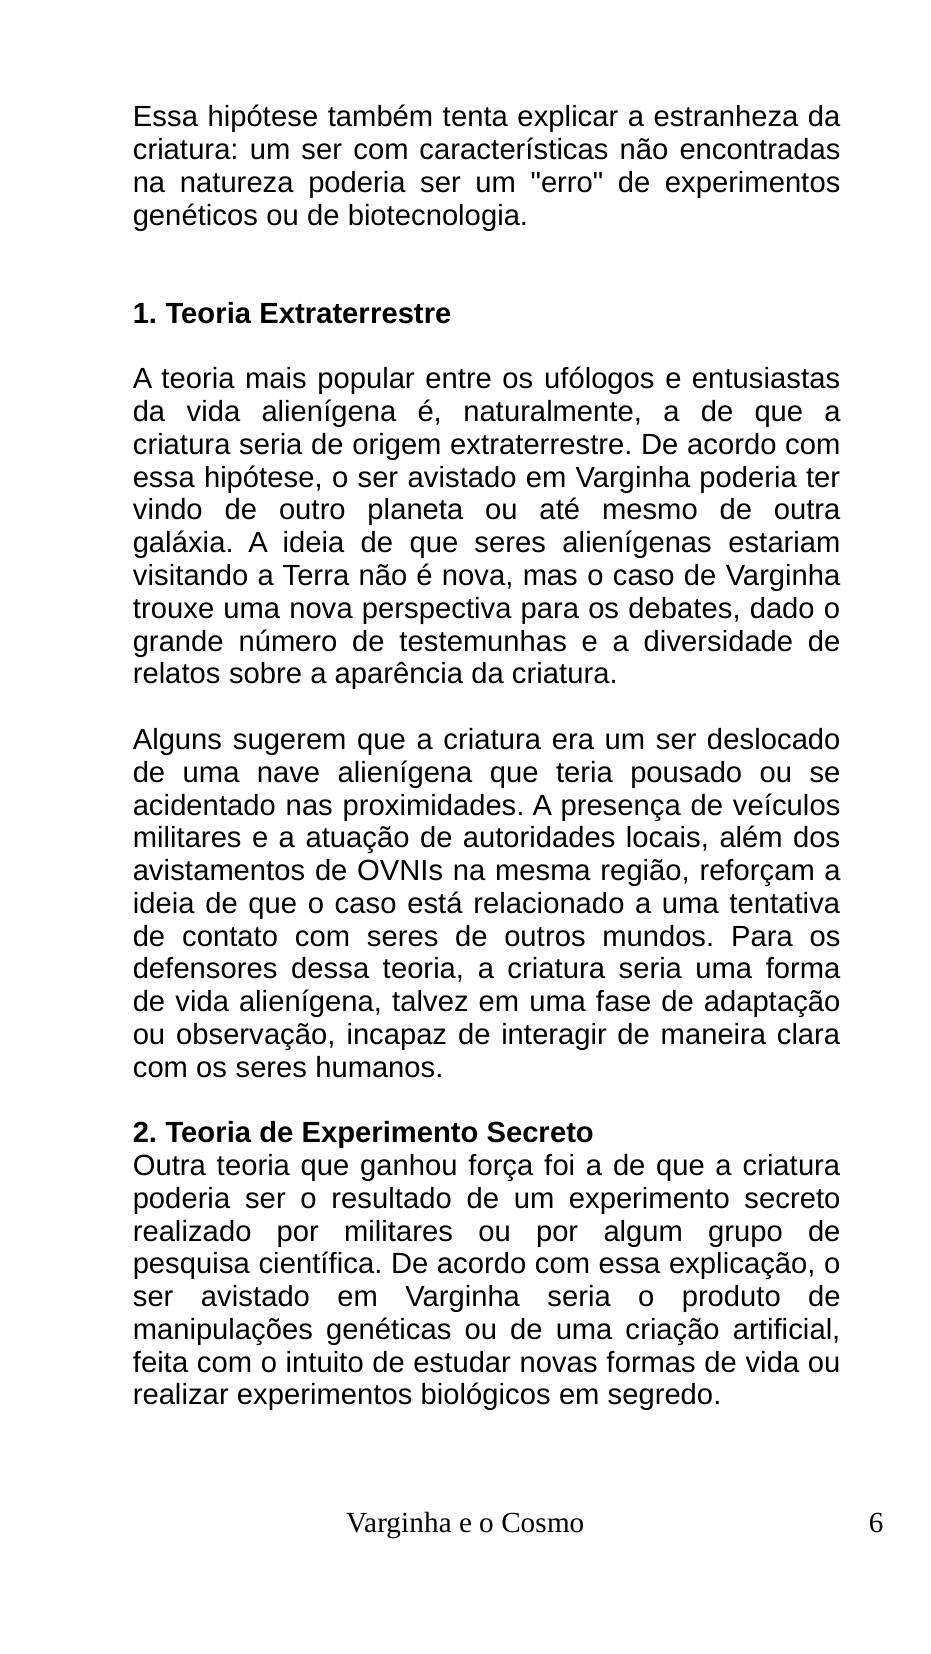

Essa hipótese também tenta explicar a estranheza da criatura: um ser com características não encontradas na natureza poderia ser um "erro" de experimentos genéticos ou de biotecnologia.
1. Teoria Extraterrestre
A teoria mais popular entre os ufólogos e entusiastas da vida alienígena é, naturalmente, a de que a criatura seria de origem extraterrestre. De acordo com essa hipótese, o ser avistado em Varginha poderia ter vindo de outro planeta ou até mesmo de outra galáxia. A ideia de que seres alienígenas estariam visitando a Terra não é nova, mas o caso de Varginha trouxe uma nova perspectiva para os debates, dado o grande número de testemunhas e a diversidade de relatos sobre a aparência da criatura.
Alguns sugerem que a criatura era um ser deslocado de uma nave alienígena que teria pousado ou se acidentado nas proximidades. A presença de veículos militares e a atuação de autoridades locais, além dos avistamentos de OVNIs na mesma região, reforçam a ideia de que o caso está relacionado a uma tentativa de contato com seres de outros mundos. Para os defensores dessa teoria, a criatura seria uma forma de vida alienígena, talvez em uma fase de adaptação ou observação, incapaz de interagir de maneira clara com os seres humanos.
2. Teoria de Experimento Secreto
Outra teoria que ganhou força foi a de que a criatura poderia ser o resultado de um experimento secreto realizado por militares ou por algum grupo de pesquisa científica. De acordo com essa explicação, o ser avistado em Varginha seria o produto de manipulações genéticas ou de uma criação artificial, feita com o intuito de estudar novas formas de vida ou realizar experimentos biológicos em segredo.
Varginha e o Cosmo
6